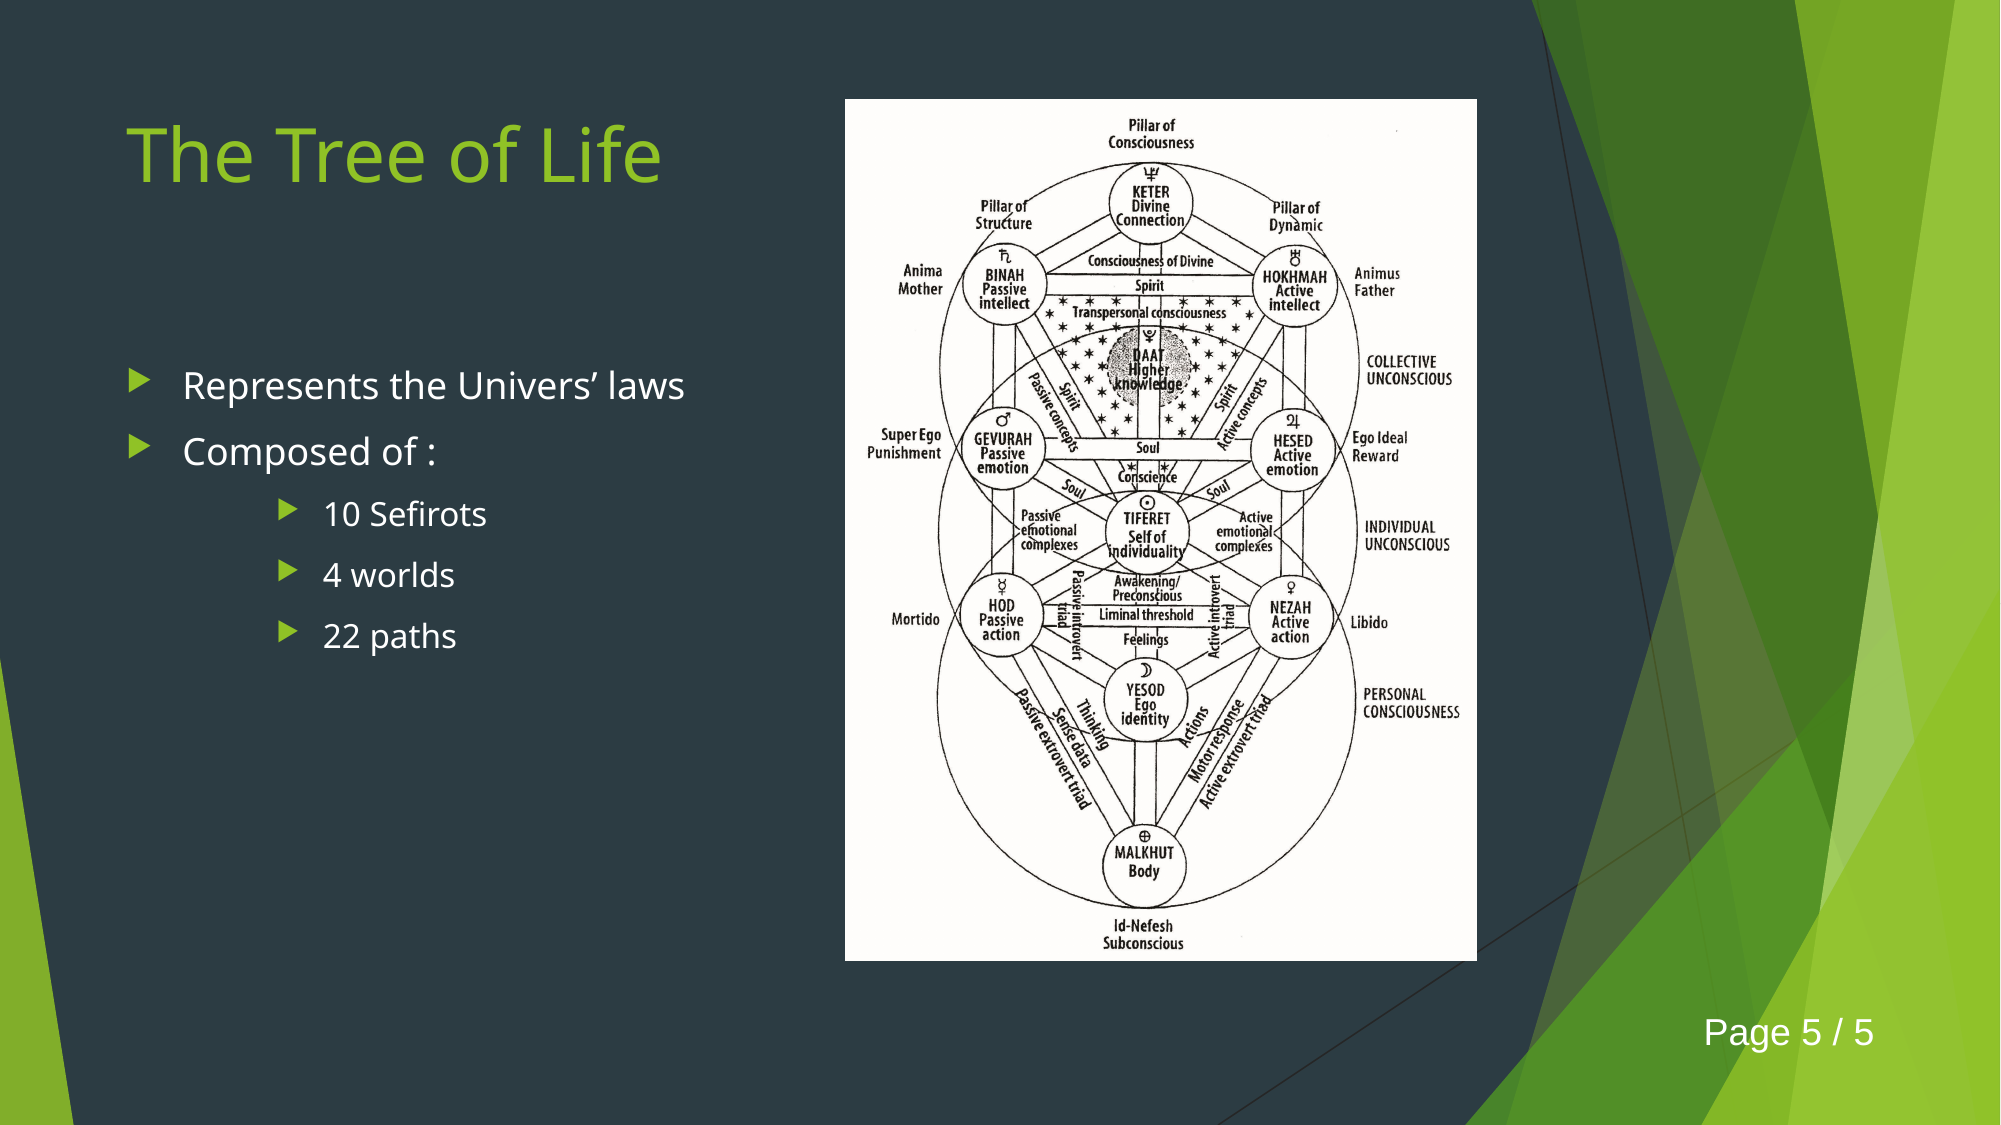

# The Tree of Life
Represents the Univers’ laws
Composed of :
10 Sefirots
4 worlds
22 paths
Page 5 / 5